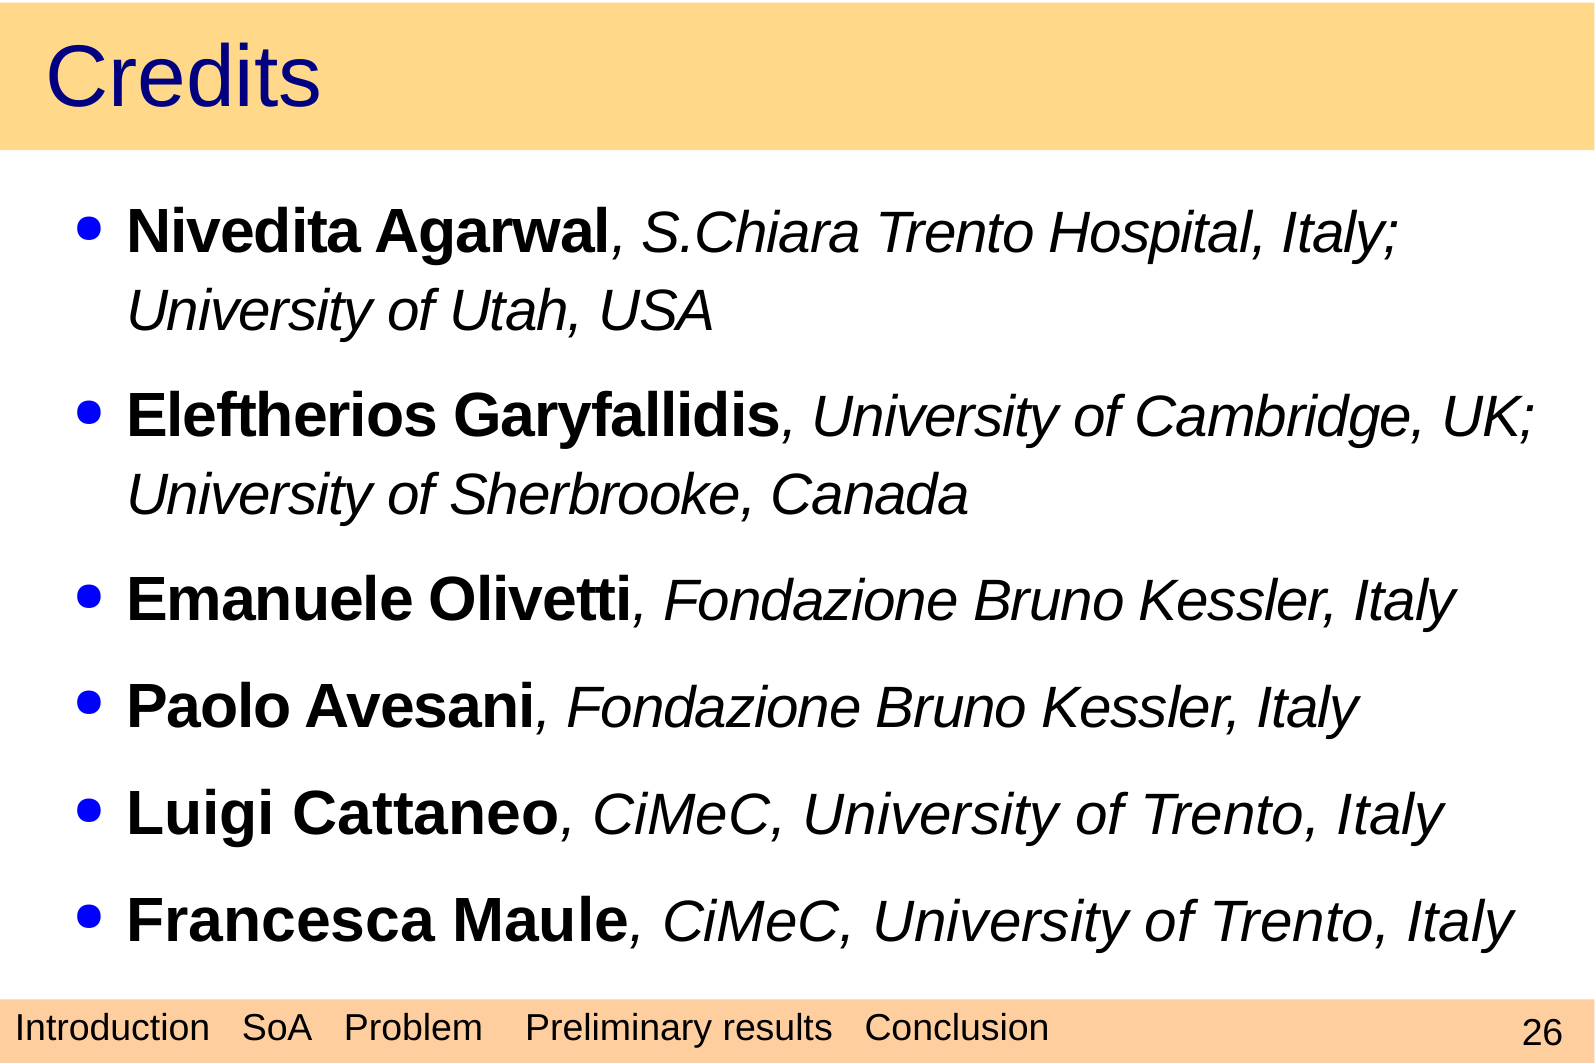

# Credits
Nivedita Agarwal, S.Chiara Trento Hospital, Italy; University of Utah, USA
Eleftherios Garyfallidis, University of Cambridge, UK; University of Sherbrooke, Canada
Emanuele Olivetti, Fondazione Bruno Kessler, Italy
Paolo Avesani, Fondazione Bruno Kessler, Italy
Luigi Cattaneo, CiMeC, University of Trento, Italy
Francesca Maule, CiMeC, University of Trento, Italy
Introduction SoA Problem Preliminary results Conclusion